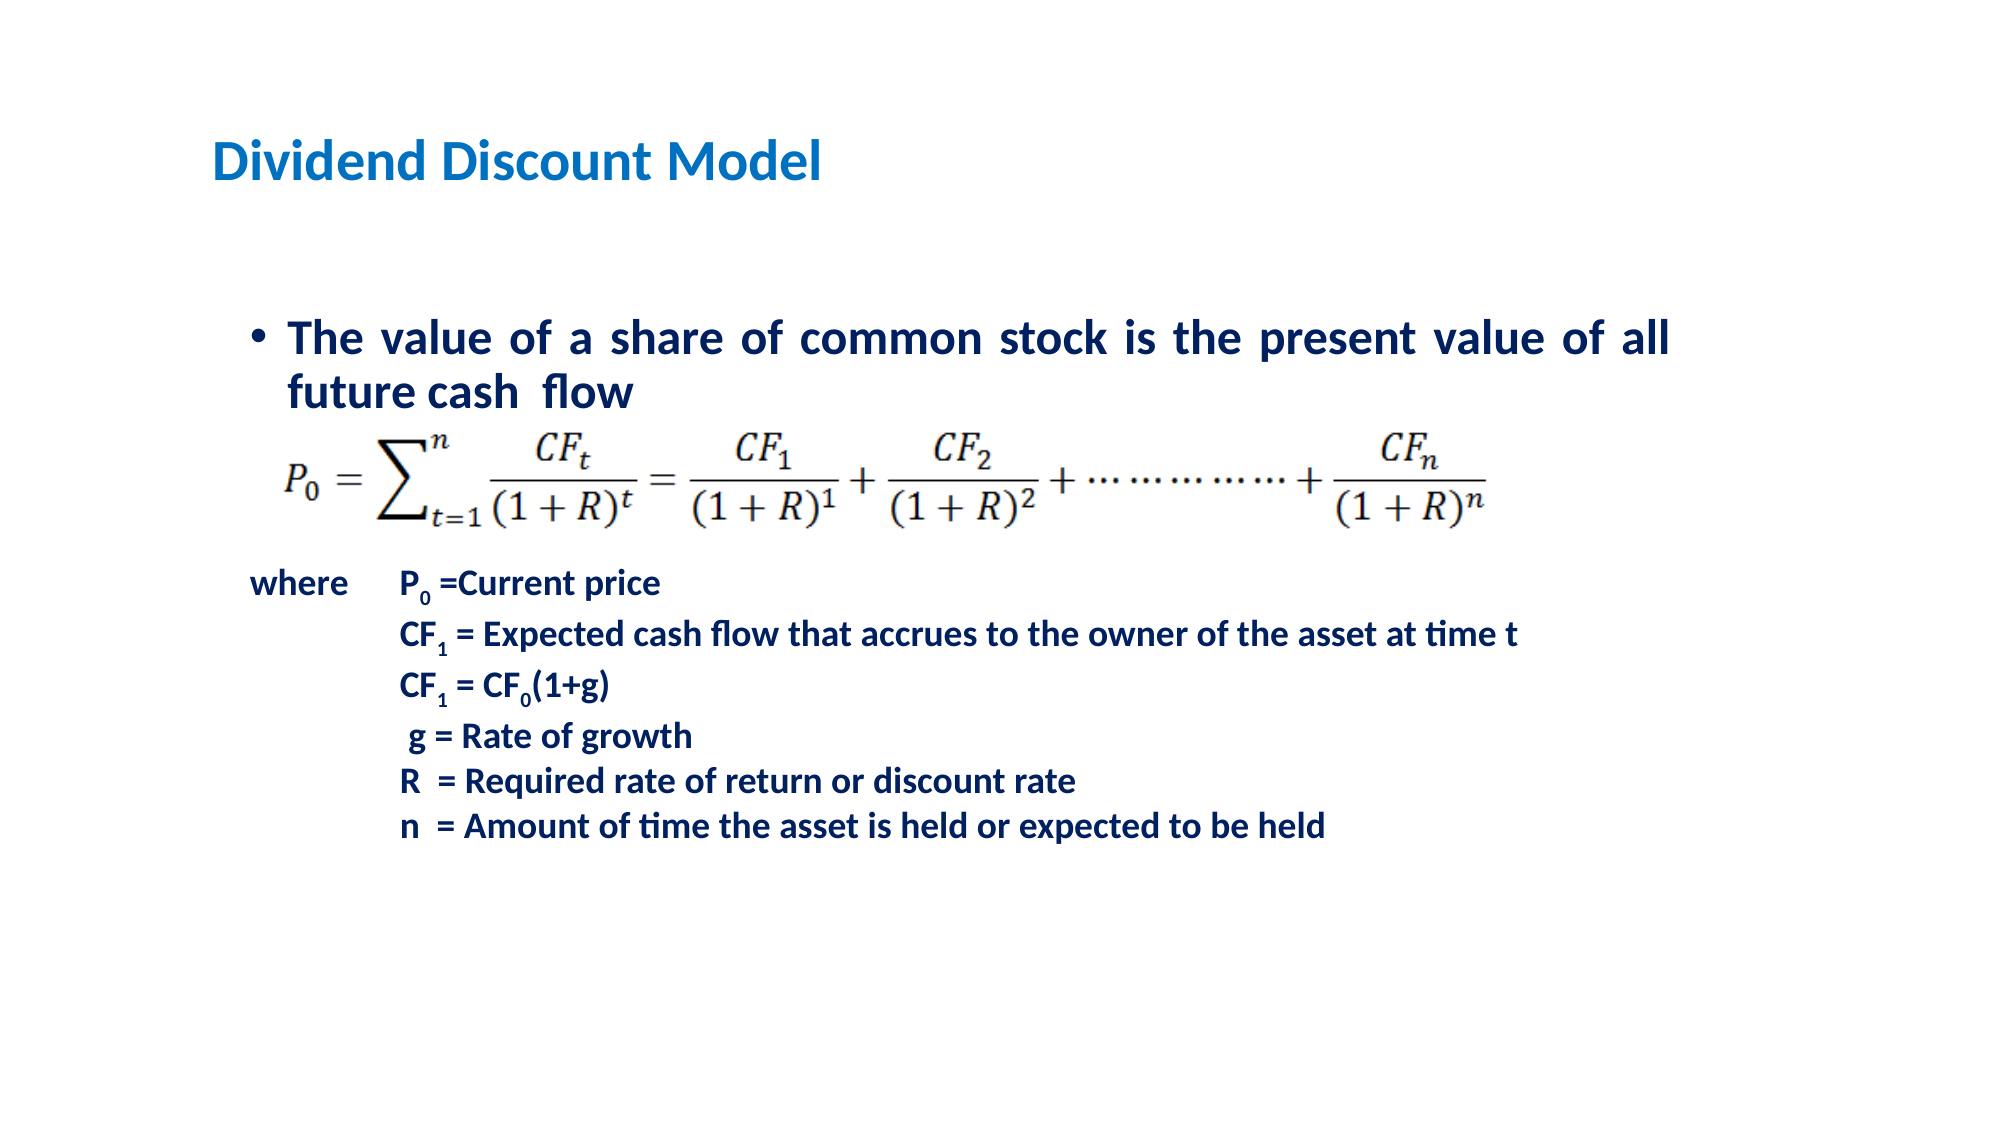

Dividend Discount Model
The value of a share of common stock is the present value of all future cash flow
where P0 =Current price
	CF1 = Expected cash flow that accrues to the owner of the asset at time t
	CF1 = CF0(1+g)
	 g = Rate of growth
	R = Required rate of return or discount rate
	n = Amount of time the asset is held or expected to be held